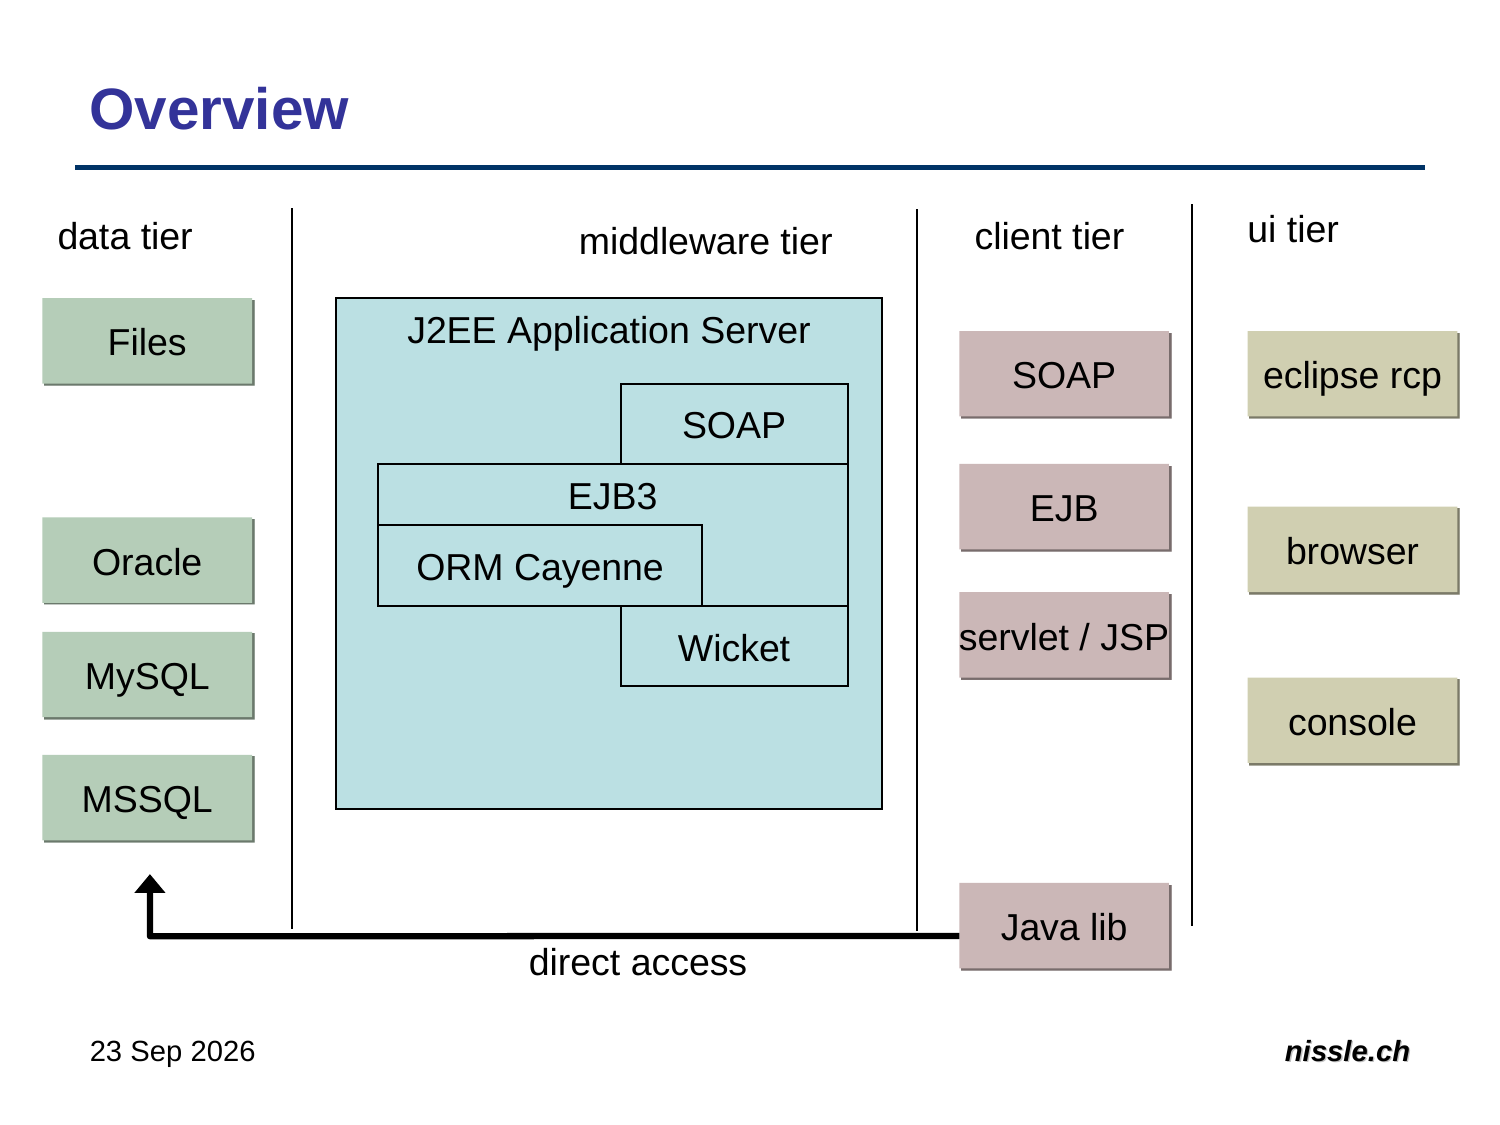

# Overview
ui tier
data tier
client tier
middleware tier
Files
J2EE Application Server
SOAP
eclipse rcp
SOAP
EJB3
ORM Cayenne
EJB
browser
Oracle
servlet / JSP
Wicket
MySQL
console
MSSQL
Java lib
direct access